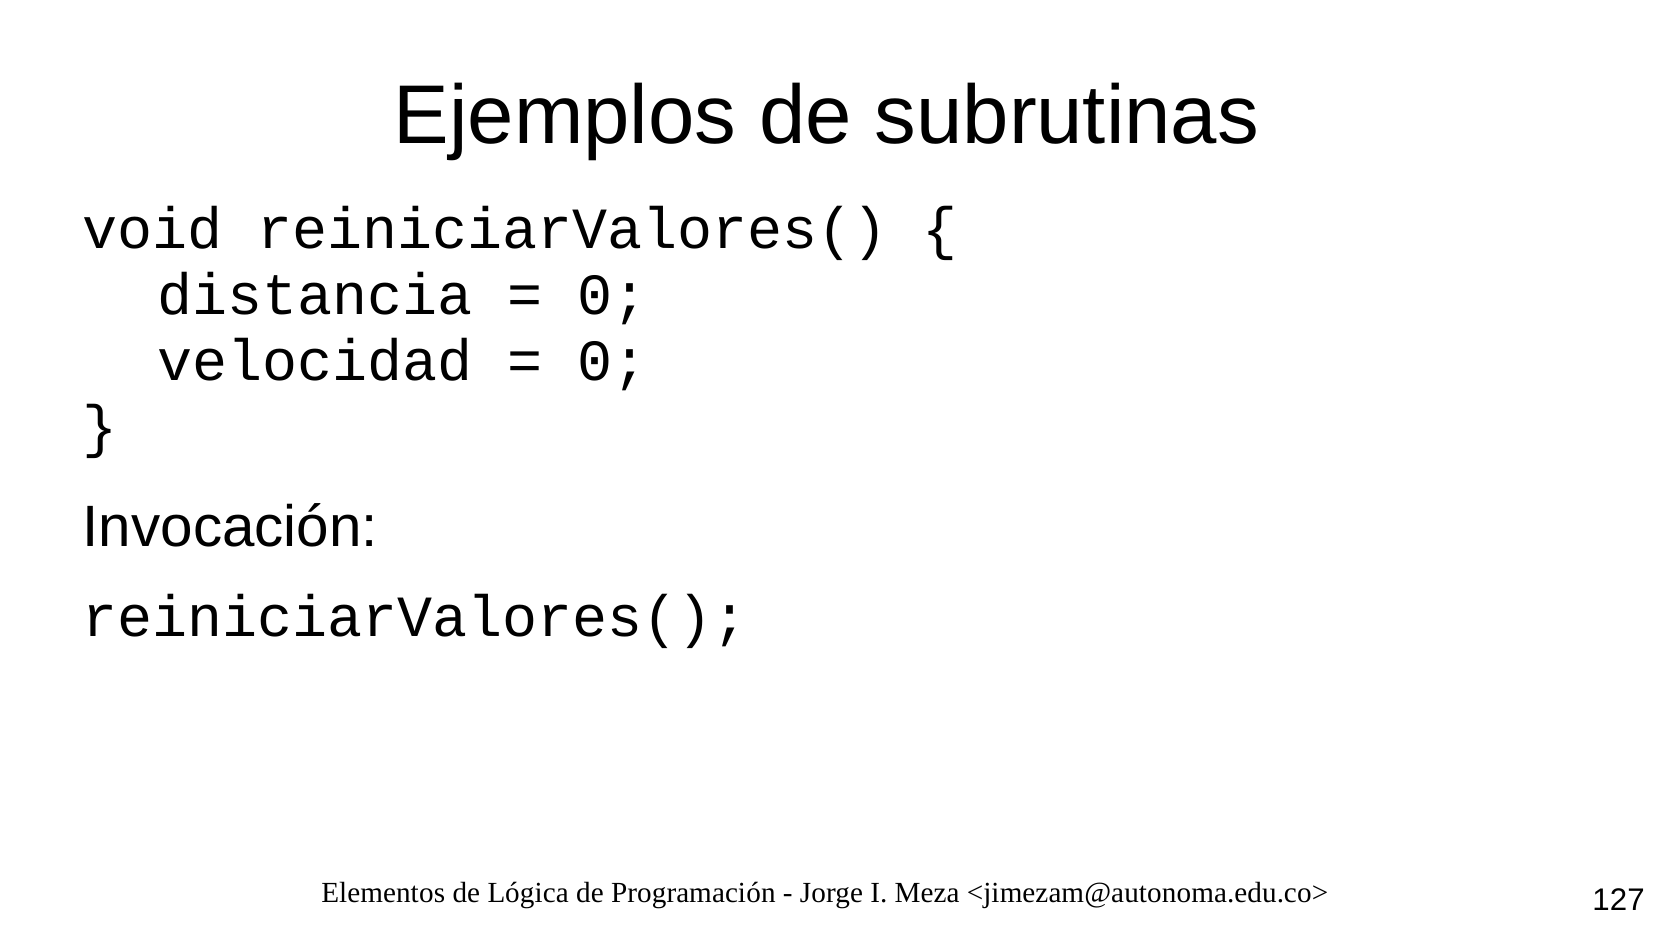

# Ejemplos de subrutinas
void reiniciarValores() {
	distancia = 0;
	velocidad = 0;
}
Invocación:
reiniciarValores();
Elementos de Lógica de Programación - Jorge I. Meza <jimezam@autonoma.edu.co>